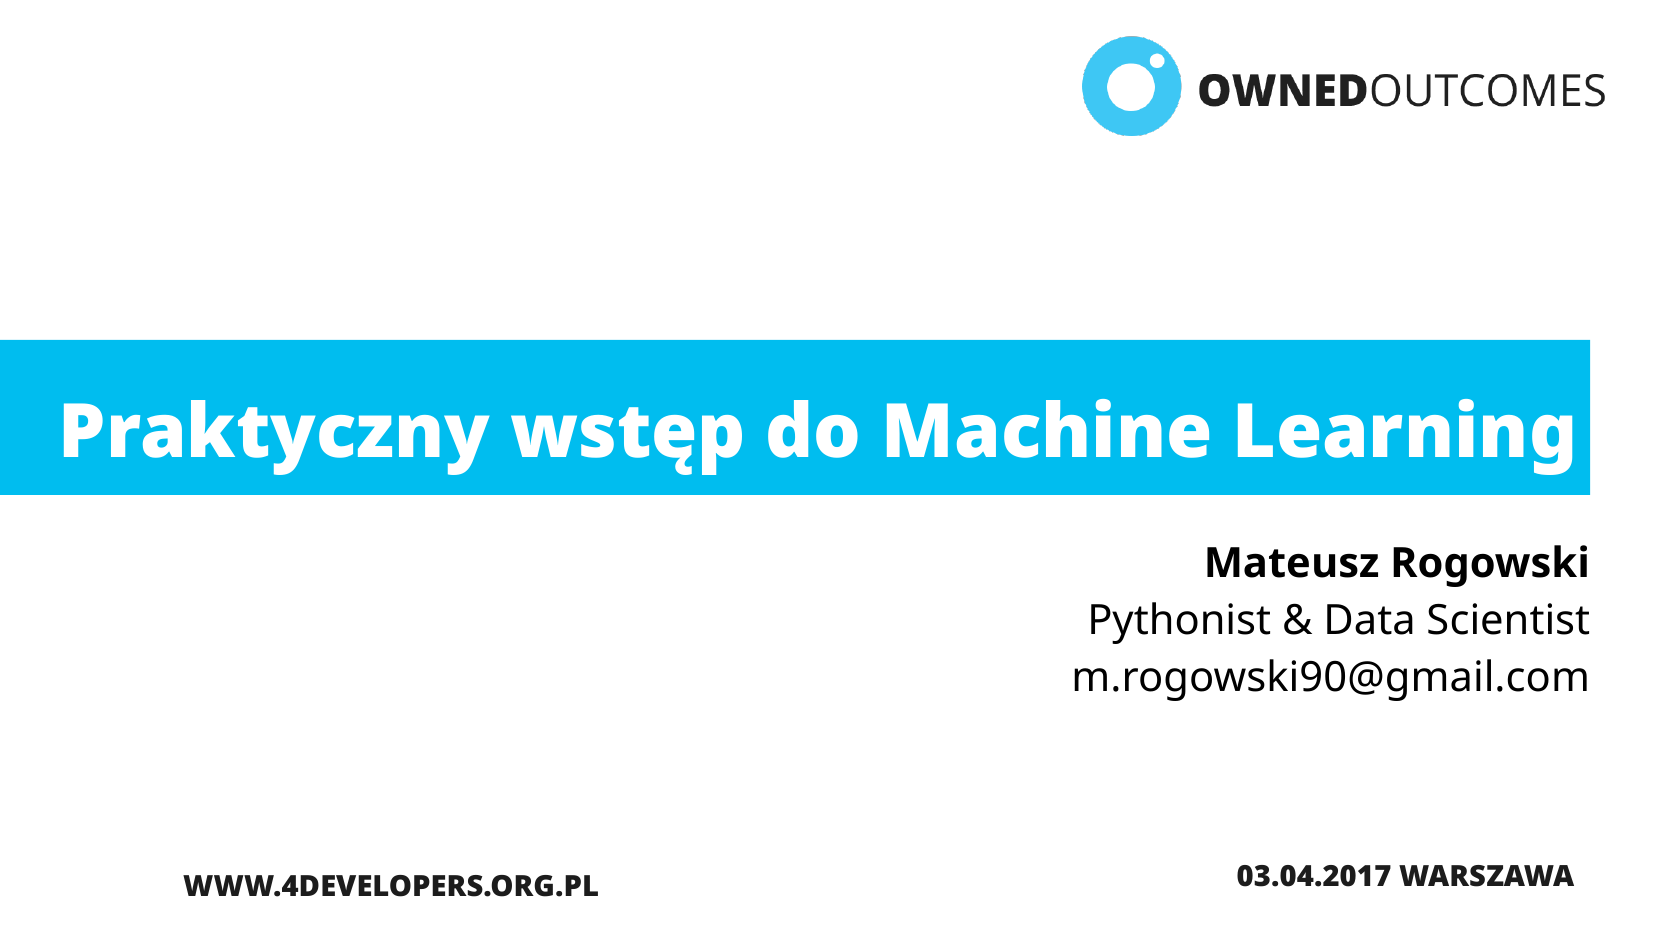

# Praktyczny wstęp do Machine Learning
Mateusz Rogowski
Pythonist & Data Scientist
m.rogowski90@gmail.com
03.04.2017 WARSZAWA
WWW.4DEVELOPERS.ORG.PL